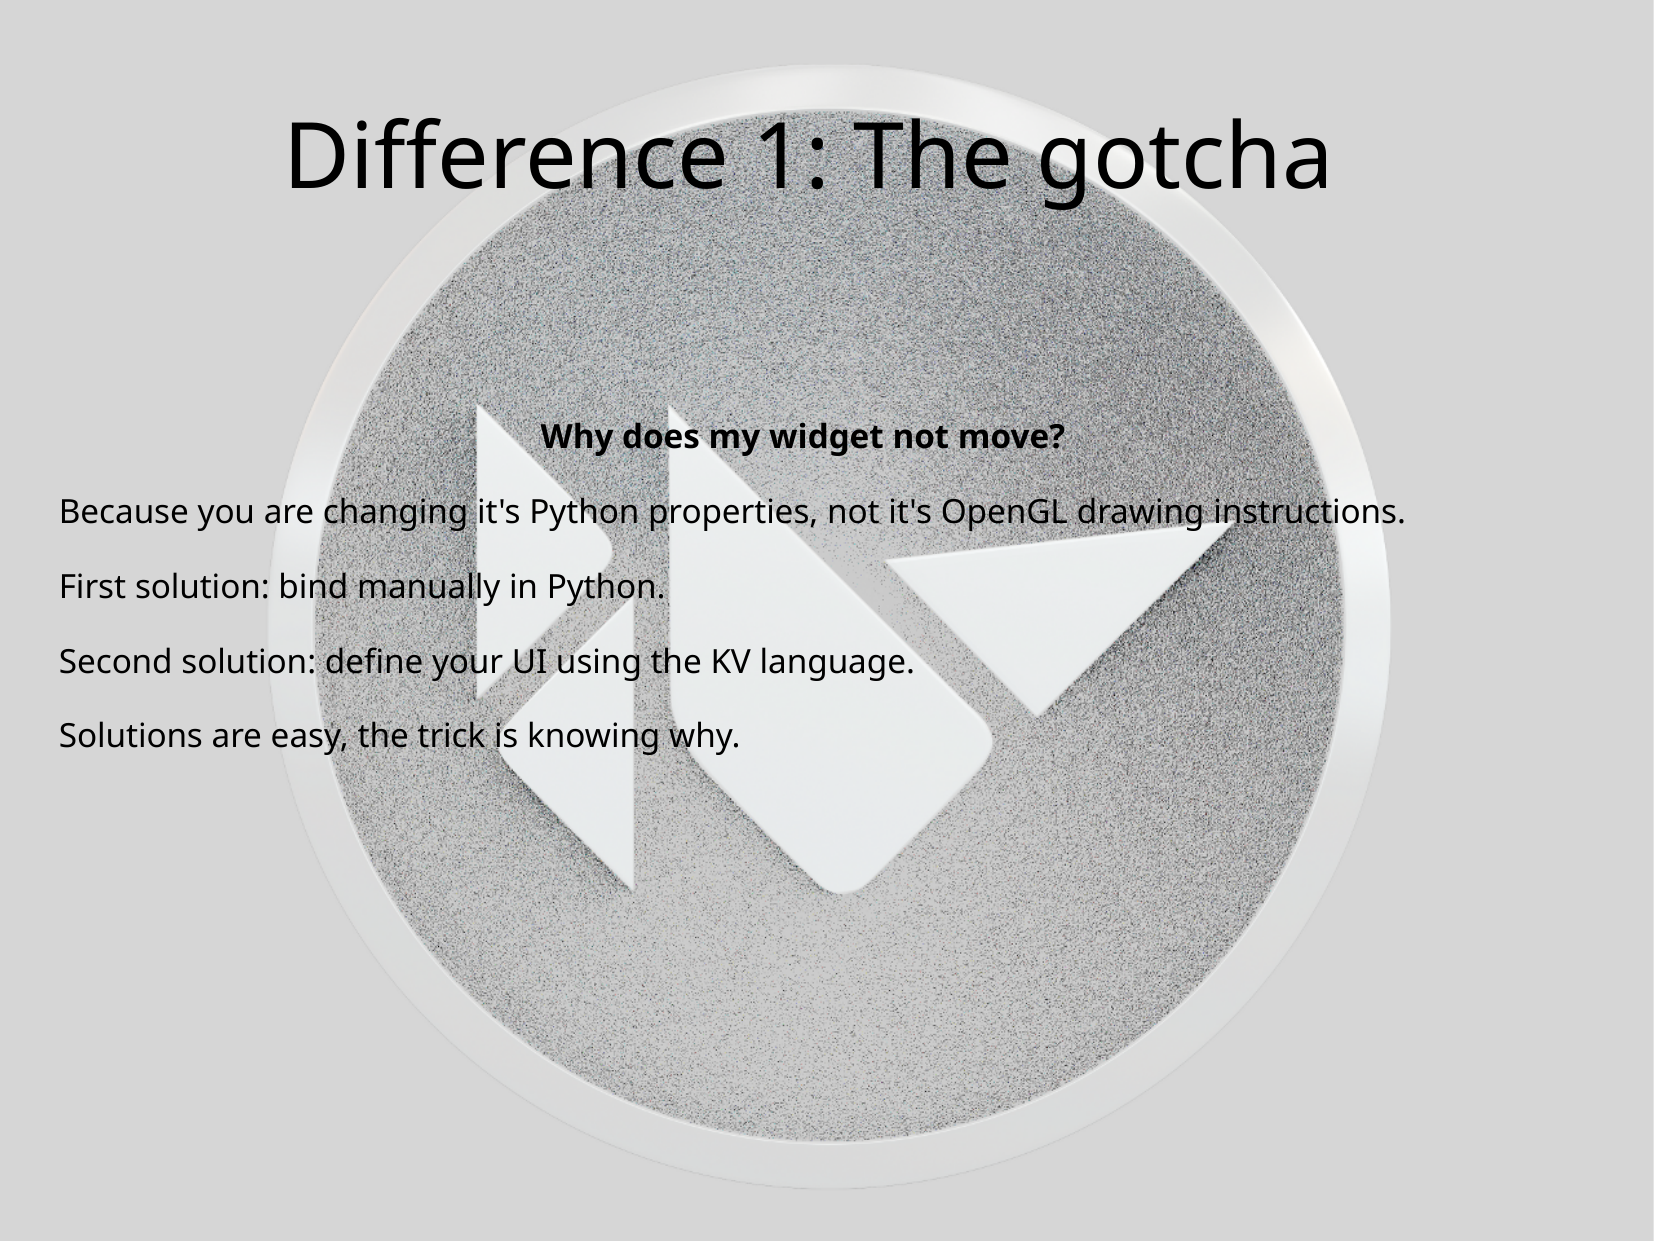

# Difference 1: The gotcha
Why does my widget not move?
Because you are changing it's Python properties, not it's OpenGL drawing instructions.
First solution: bind manually in Python.
Second solution: define your UI using the KV language.
Solutions are easy, the trick is knowing why.